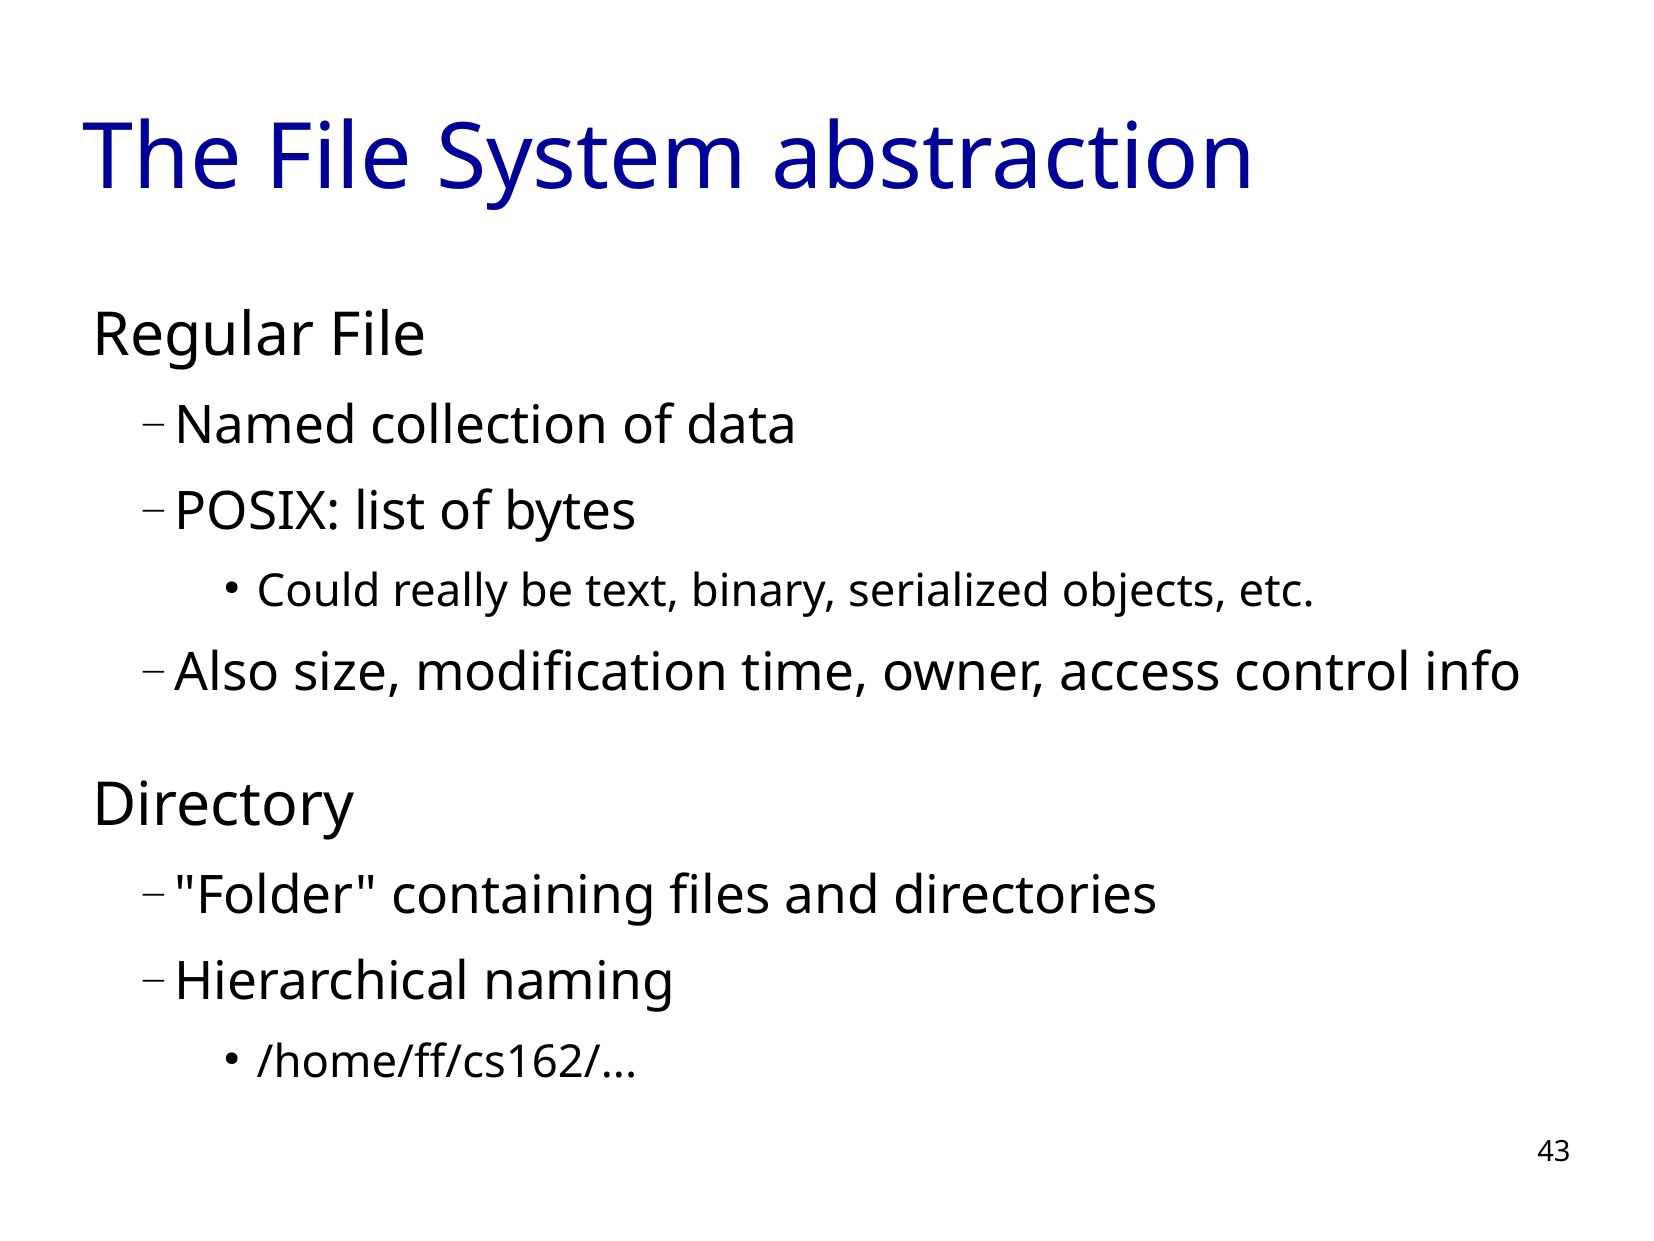

# The File System abstraction
Regular File
Named collection of data
POSIX: list of bytes
Could really be text, binary, serialized objects, etc.
Also size, modification time, owner, access control info
Directory
"Folder" containing files and directories
Hierarchical naming
/home/ff/cs162/...
43